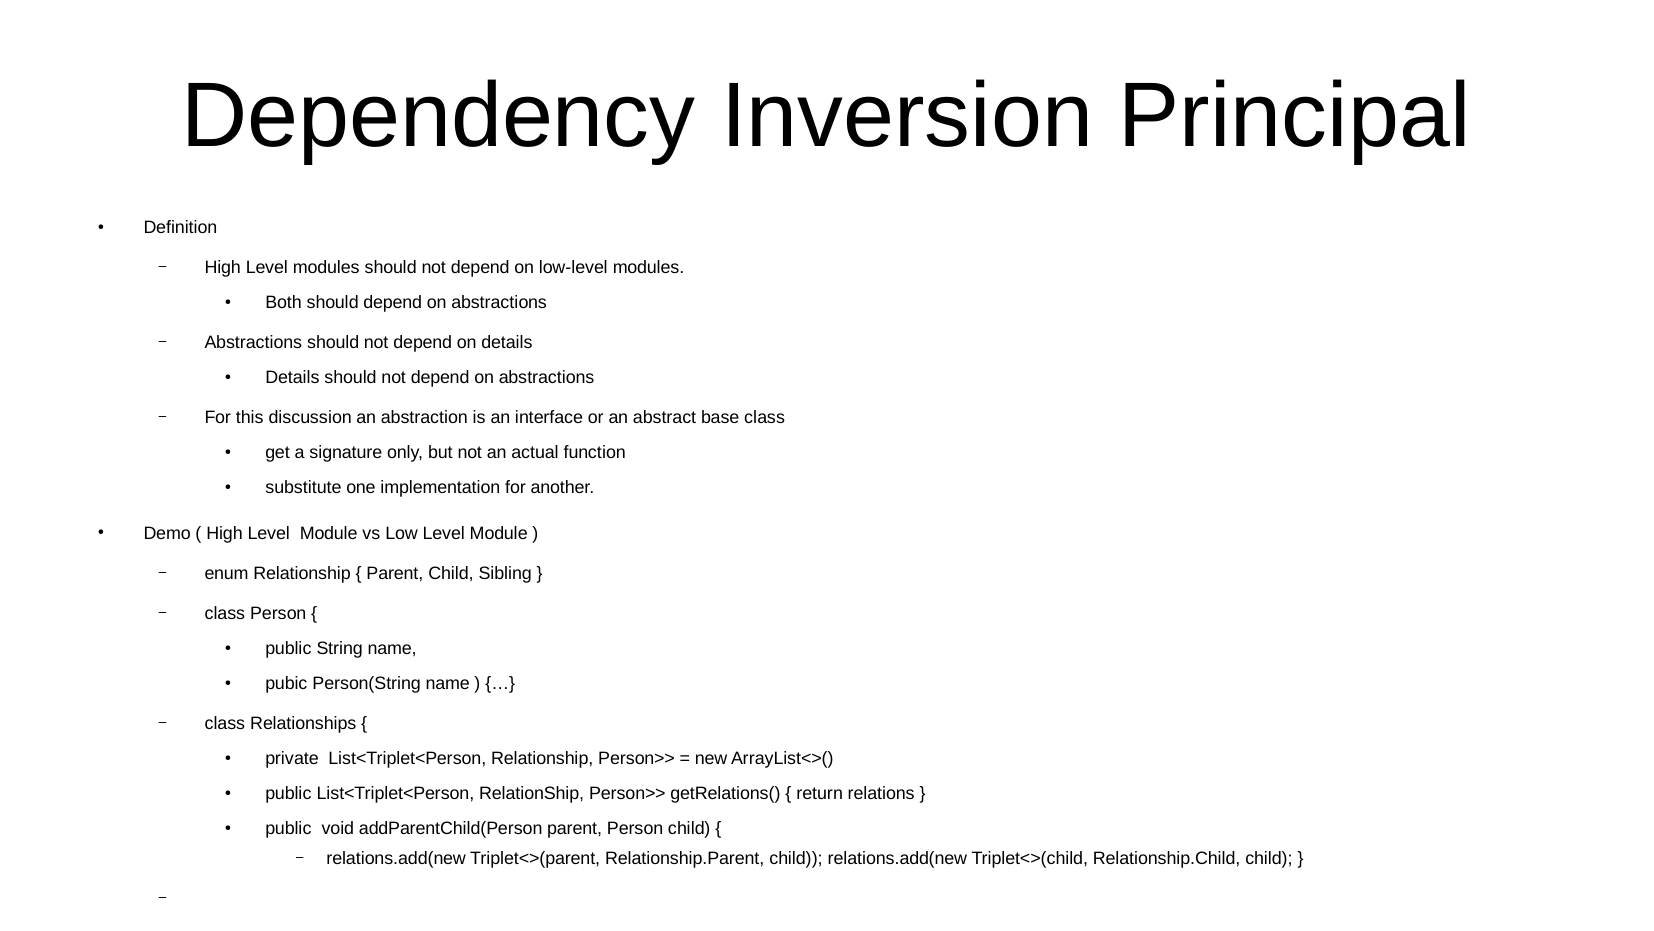

# Dependency Inversion Principal
Definition
High Level modules should not depend on low-level modules.
Both should depend on abstractions
Abstractions should not depend on details
Details should not depend on abstractions
For this discussion an abstraction is an interface or an abstract base class
get a signature only, but not an actual function
substitute one implementation for another.
Demo ( High Level Module vs Low Level Module )
enum Relationship { Parent, Child, Sibling }
class Person {
public String name,
pubic Person(String name ) {…}
class Relationships {
private List<Triplet<Person, Relationship, Person>> = new ArrayList<>()
public List<Triplet<Person, RelationShip, Person>> getRelations() { return relations }
public void addParentChild(Person parent, Person child) {
relations.add(new Triplet<>(parent, Relationship.Parent, child)); relations.add(new Triplet<>(child, Relationship.Child, child); }